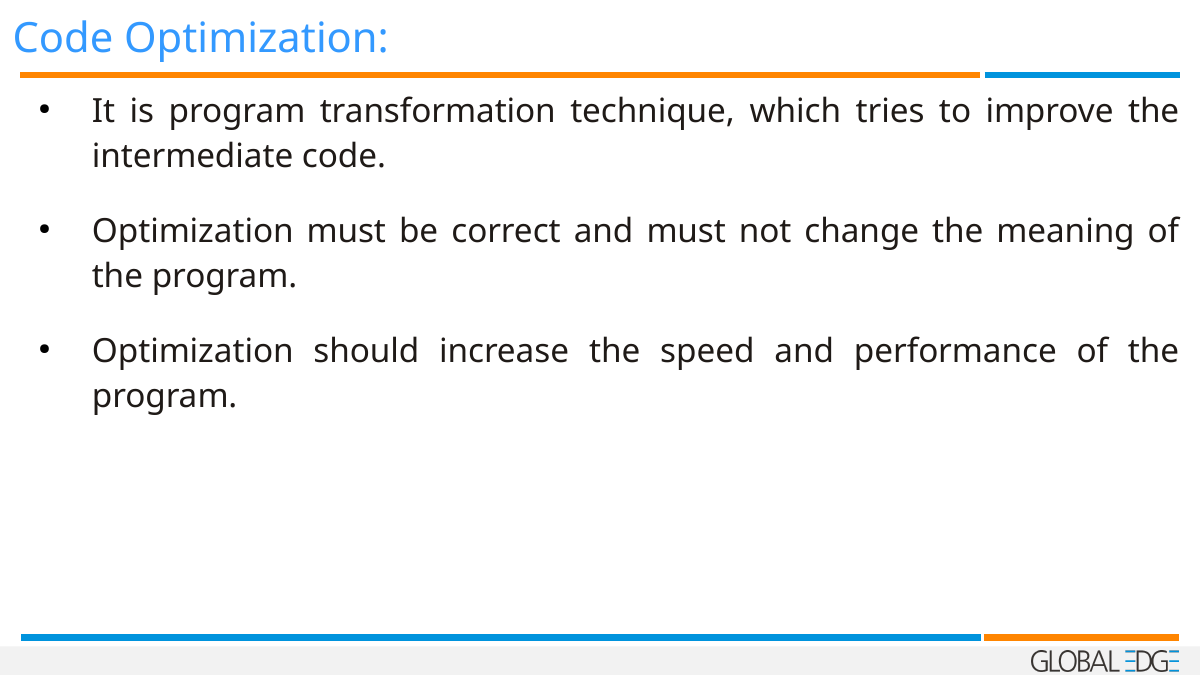

# Code Optimization:
It is program transformation technique, which tries to improve the intermediate code.
Optimization must be correct and must not change the meaning of the program.
Optimization should increase the speed and performance of the program.